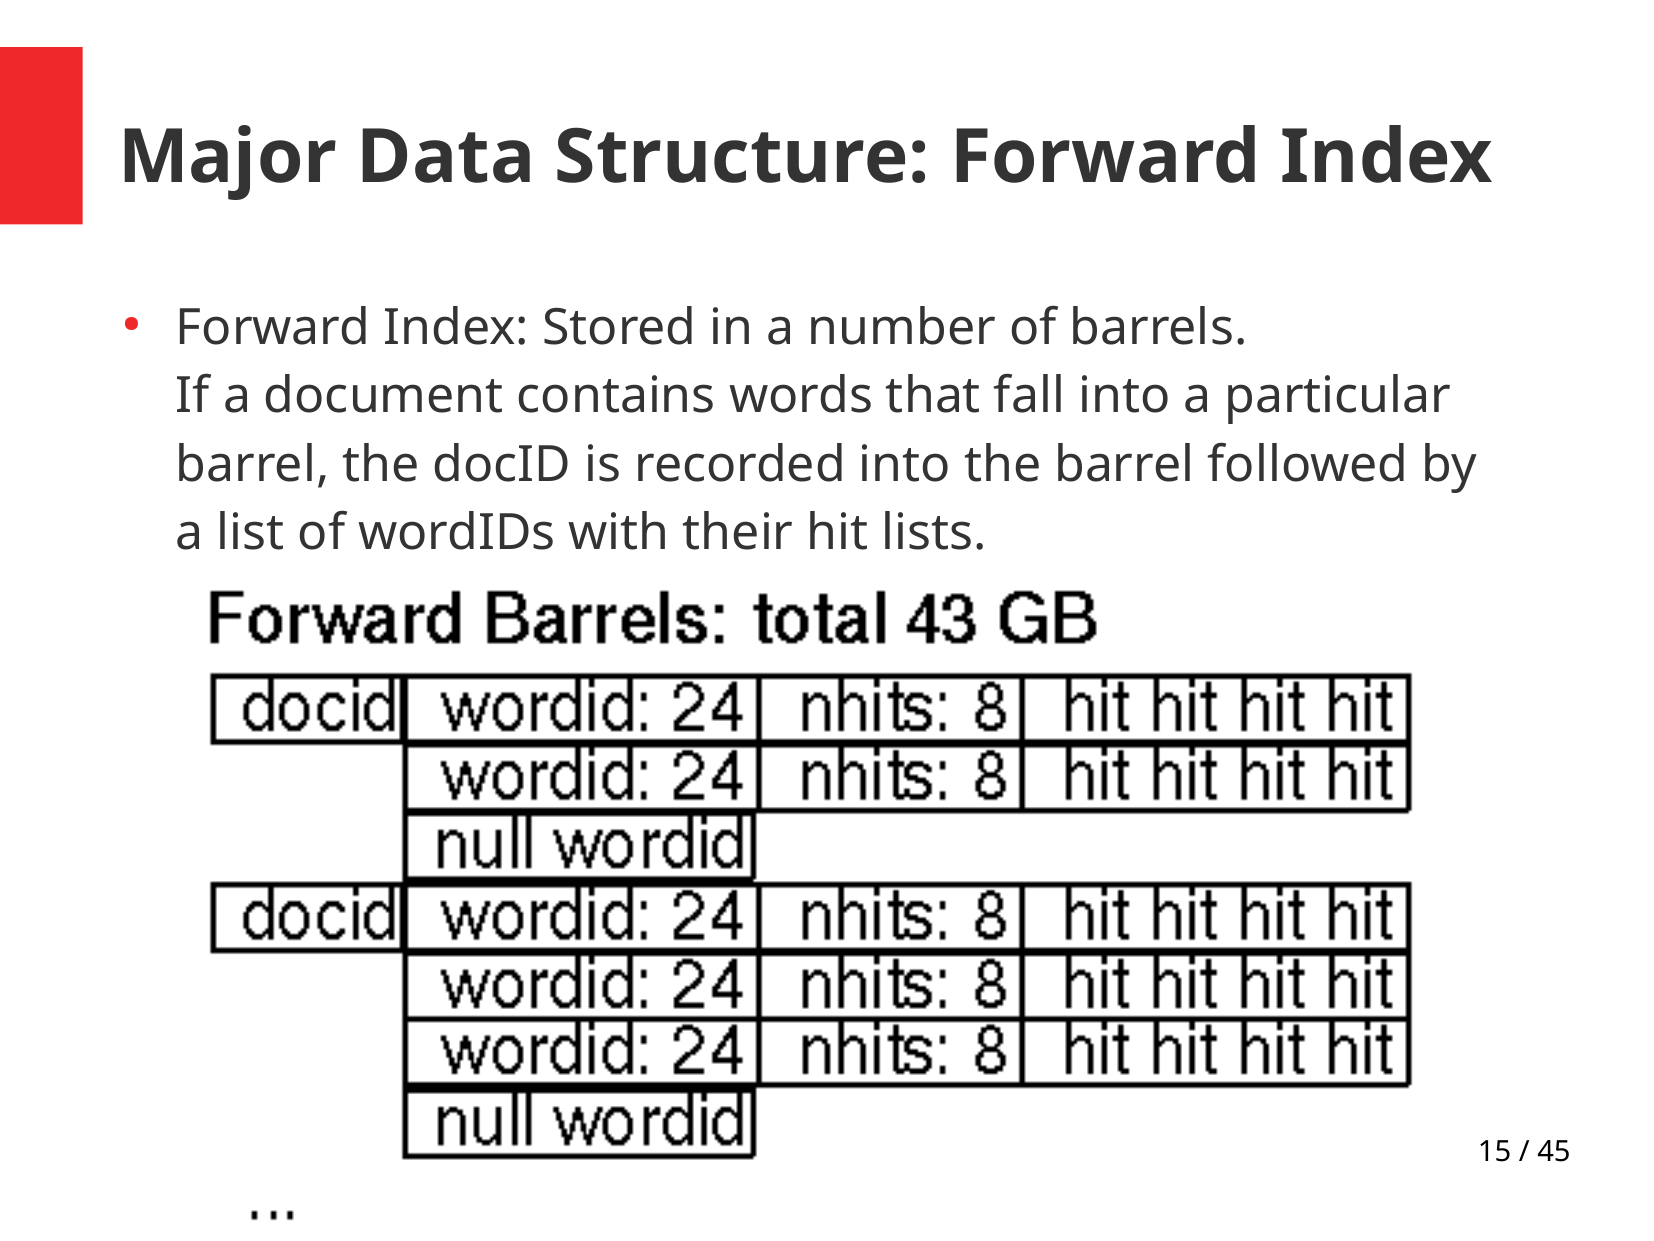

# Major Data Structure: Forward Index
Forward Index: Stored in a number of barrels.
If a document contains words that fall into a particular barrel, the docID is recorded into the barrel followed by a list of wordIDs with their hit lists.
15